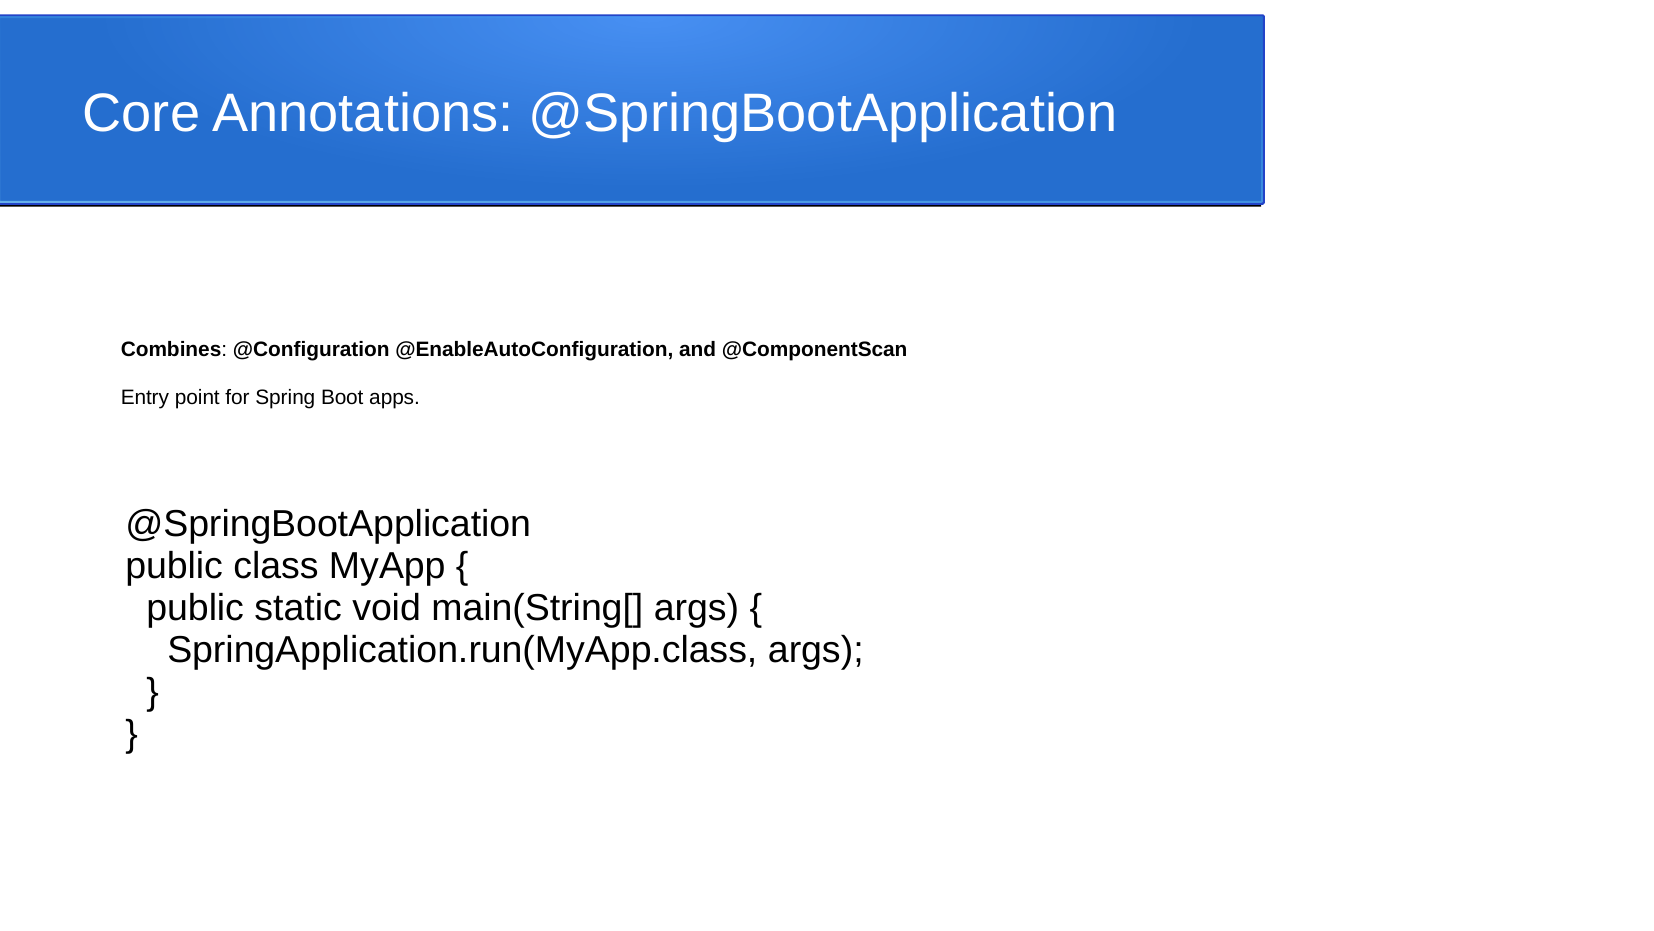

# Core Annotations: @SpringBootApplication
Combines: @Configuration @EnableAutoConfiguration, and @ComponentScan
Entry point for Spring Boot apps.
@SpringBootApplication
public class MyApp {
 public static void main(String[] args) {
 SpringApplication.run(MyApp.class, args);
 }
}